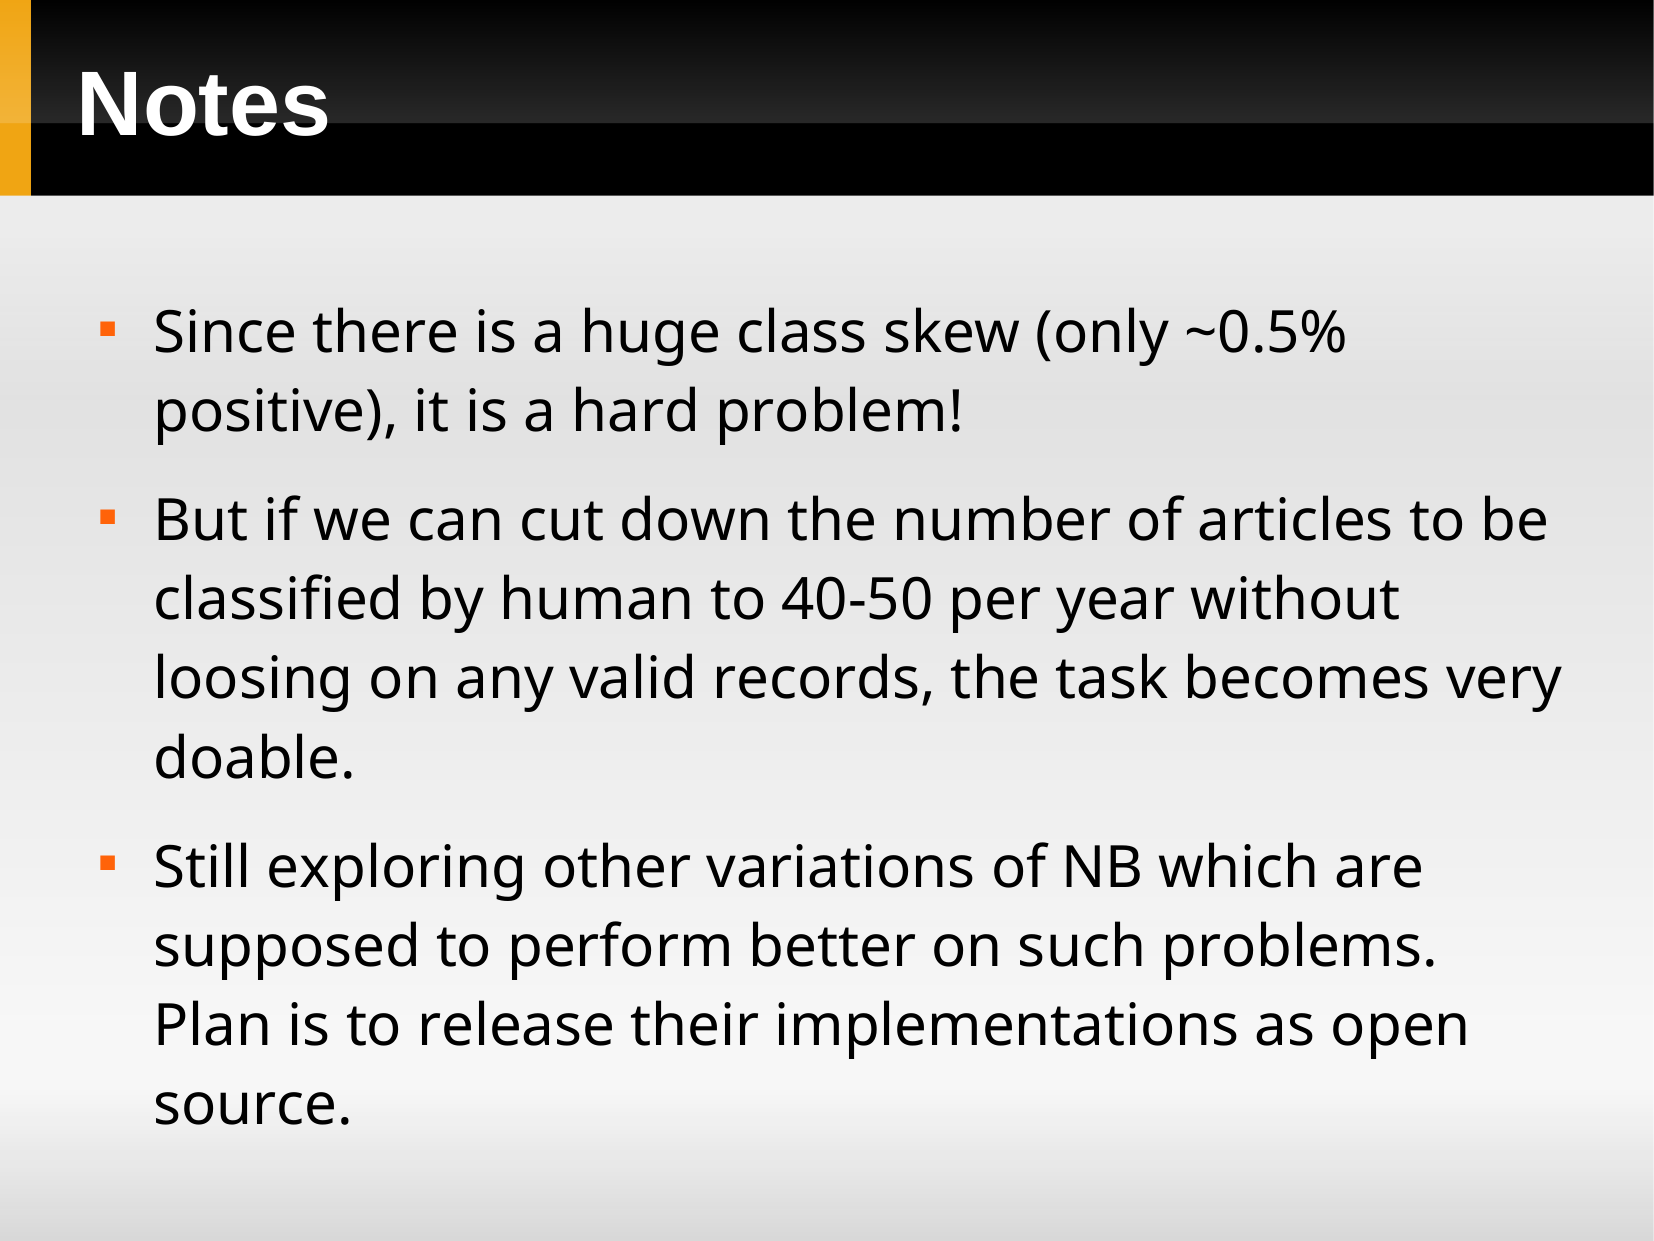

# Notes
Since there is a huge class skew (only ~0.5% positive), it is a hard problem!
But if we can cut down the number of articles to be classified by human to 40-50 per year without loosing on any valid records, the task becomes very doable.
Still exploring other variations of NB which are supposed to perform better on such problems. Plan is to release their implementations as open source.